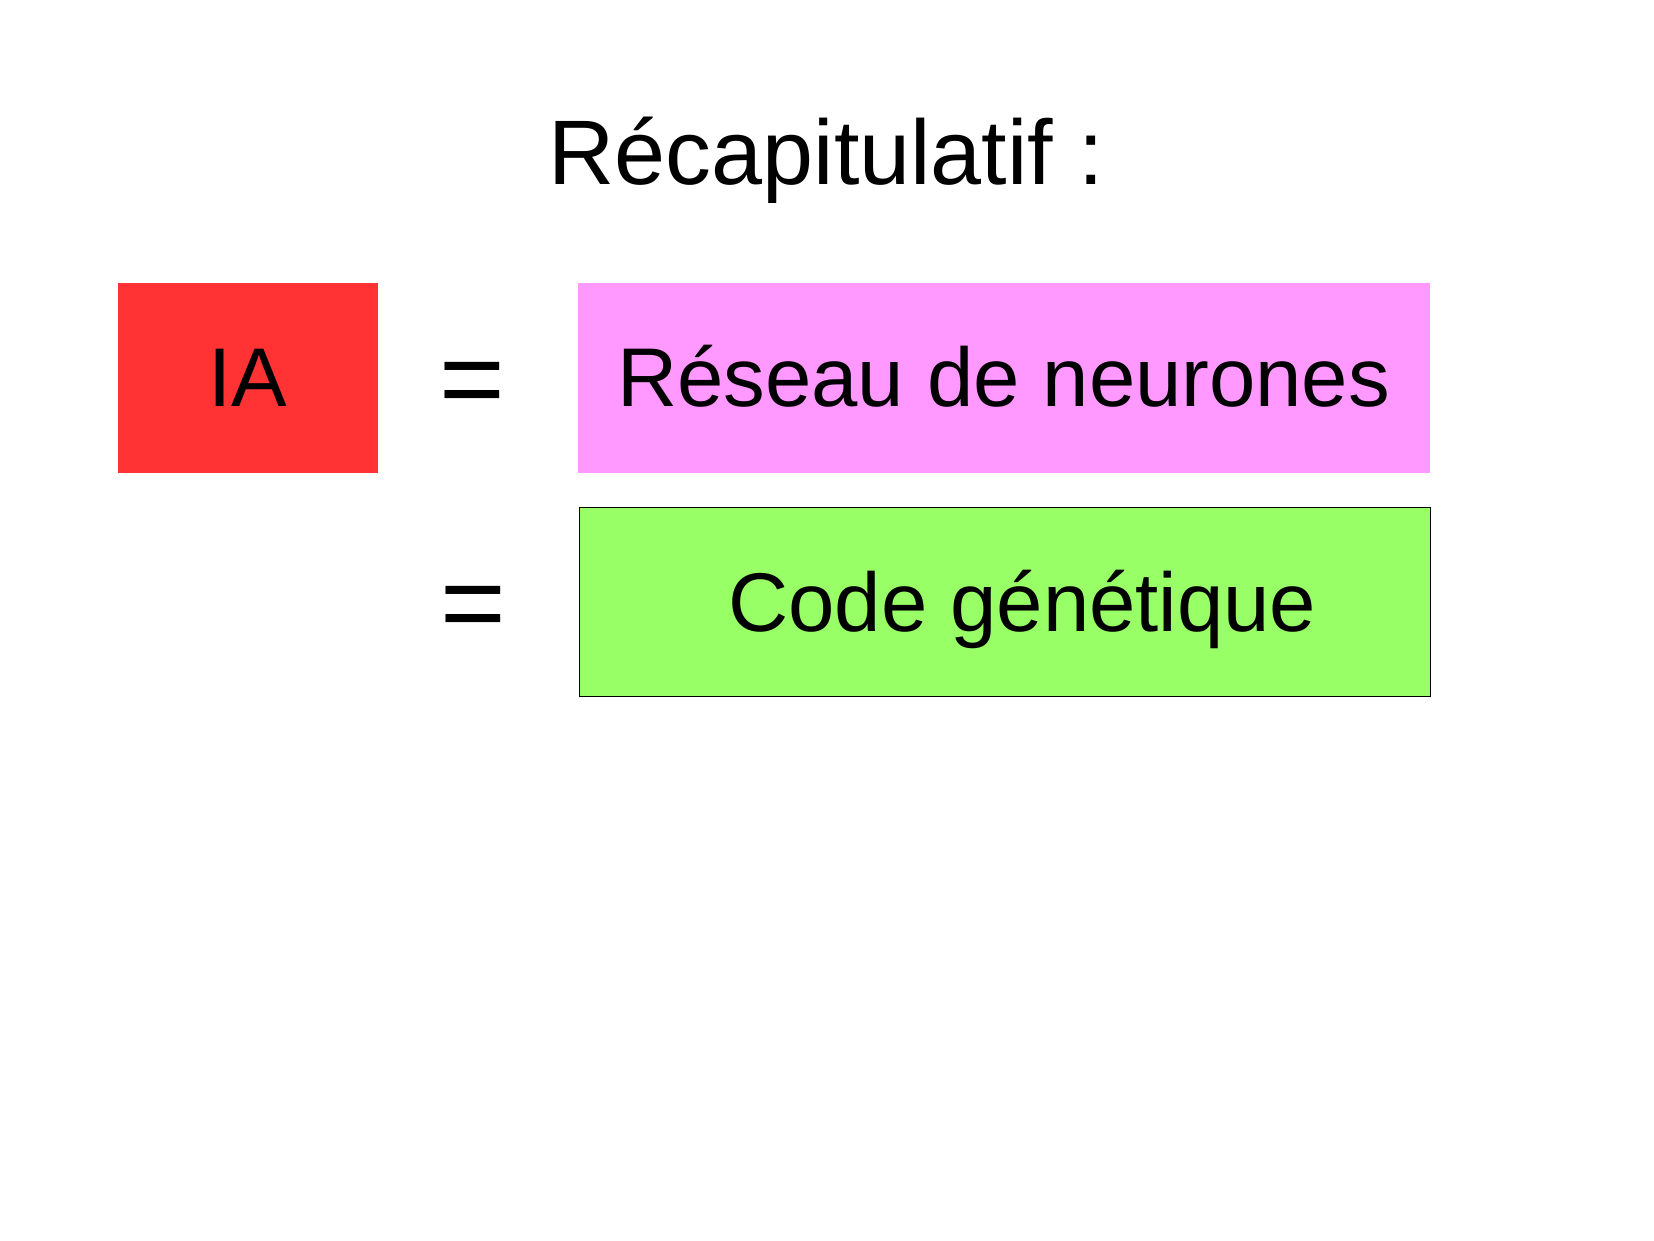

# Récapitulatif :
IA
Réseau de neurones
=
Code génétique
=